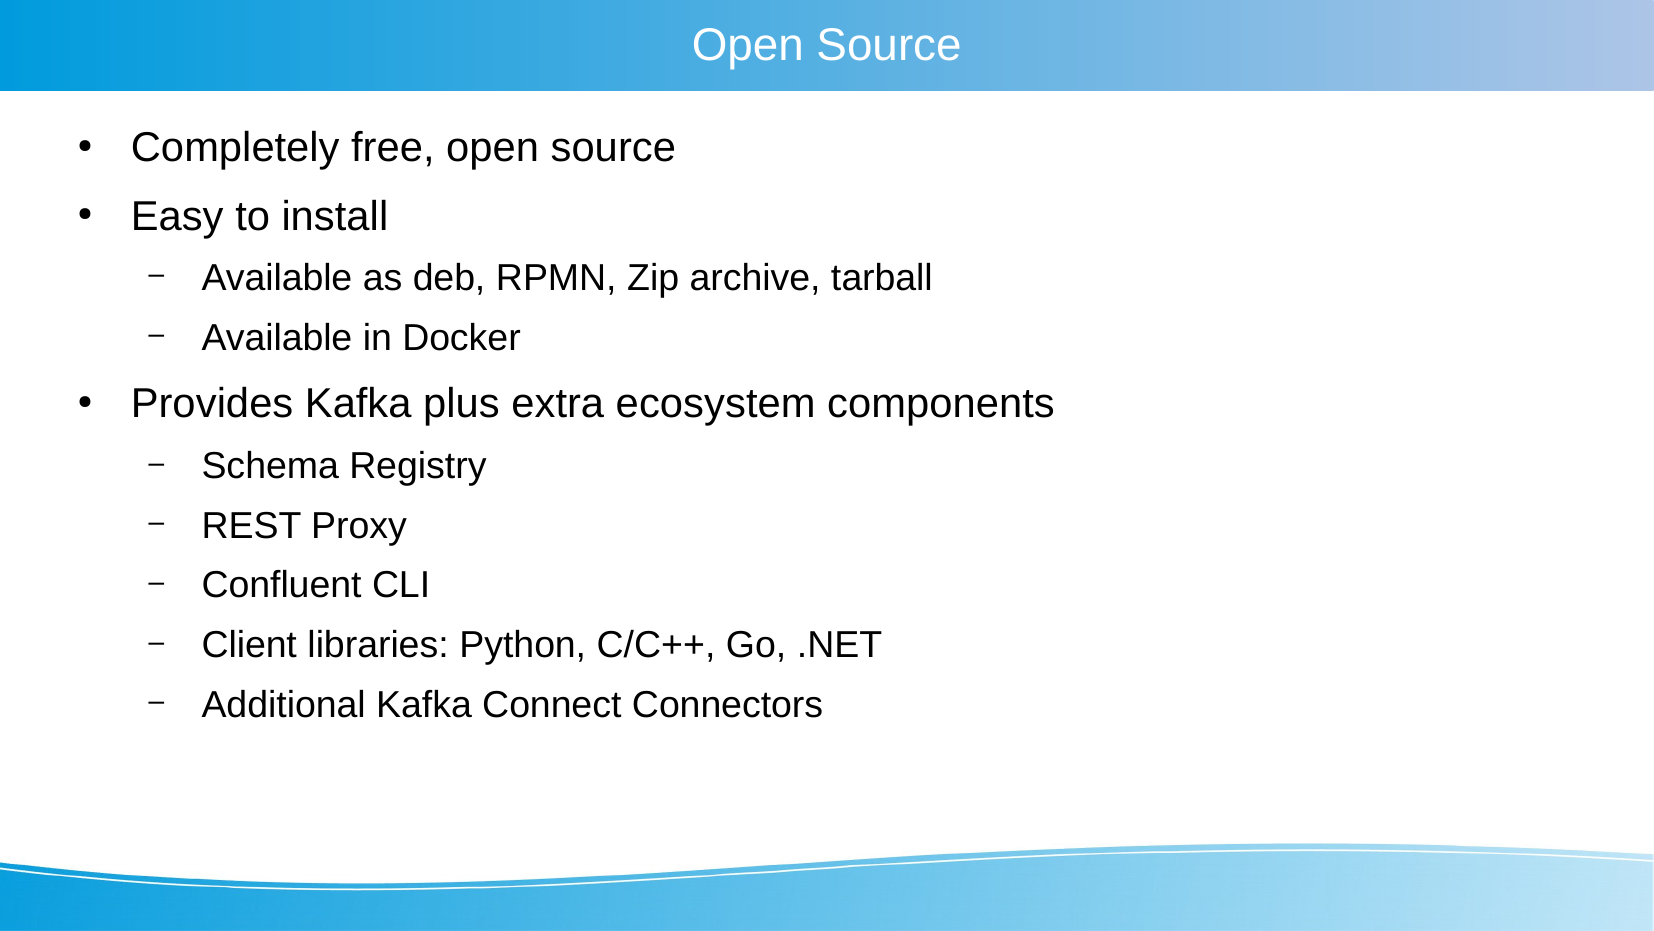

# Open Source
Completely free, open source
Easy to install
Available as deb, RPMN, Zip archive, tarball
Available in Docker
Provides Kafka plus extra ecosystem components
Schema Registry
REST Proxy
Confluent CLI
Client libraries: Python, C/C++, Go, .NET
Additional Kafka Connect Connectors